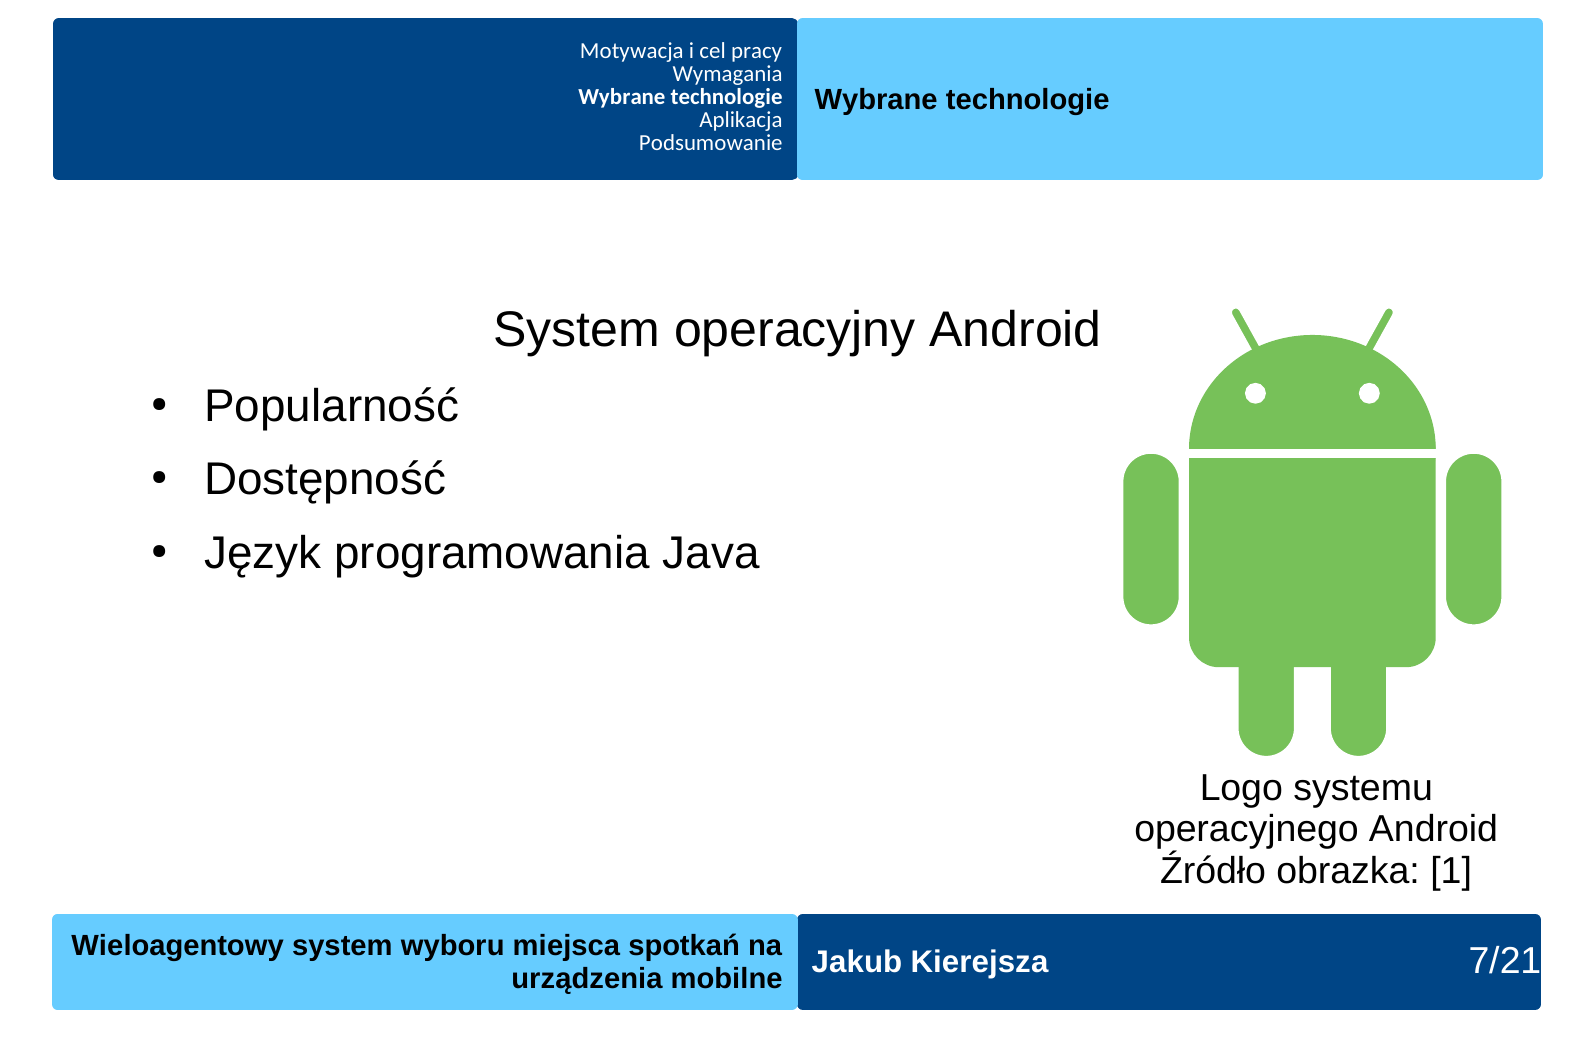

Motywacja i cel pracy
Wymagania
Wybrane technologie
Aplikacja
Podsumowanie
Wybrane technologie
# System operacyjny Android
Popularność
Dostępność
Język programowania Java
Logo systemu operacyjnego Android
Źródło obrazka: [1]
Wieloagentowy system wyboru miejsca spotkań na urządzenia mobilne
Jakub Kierejsza